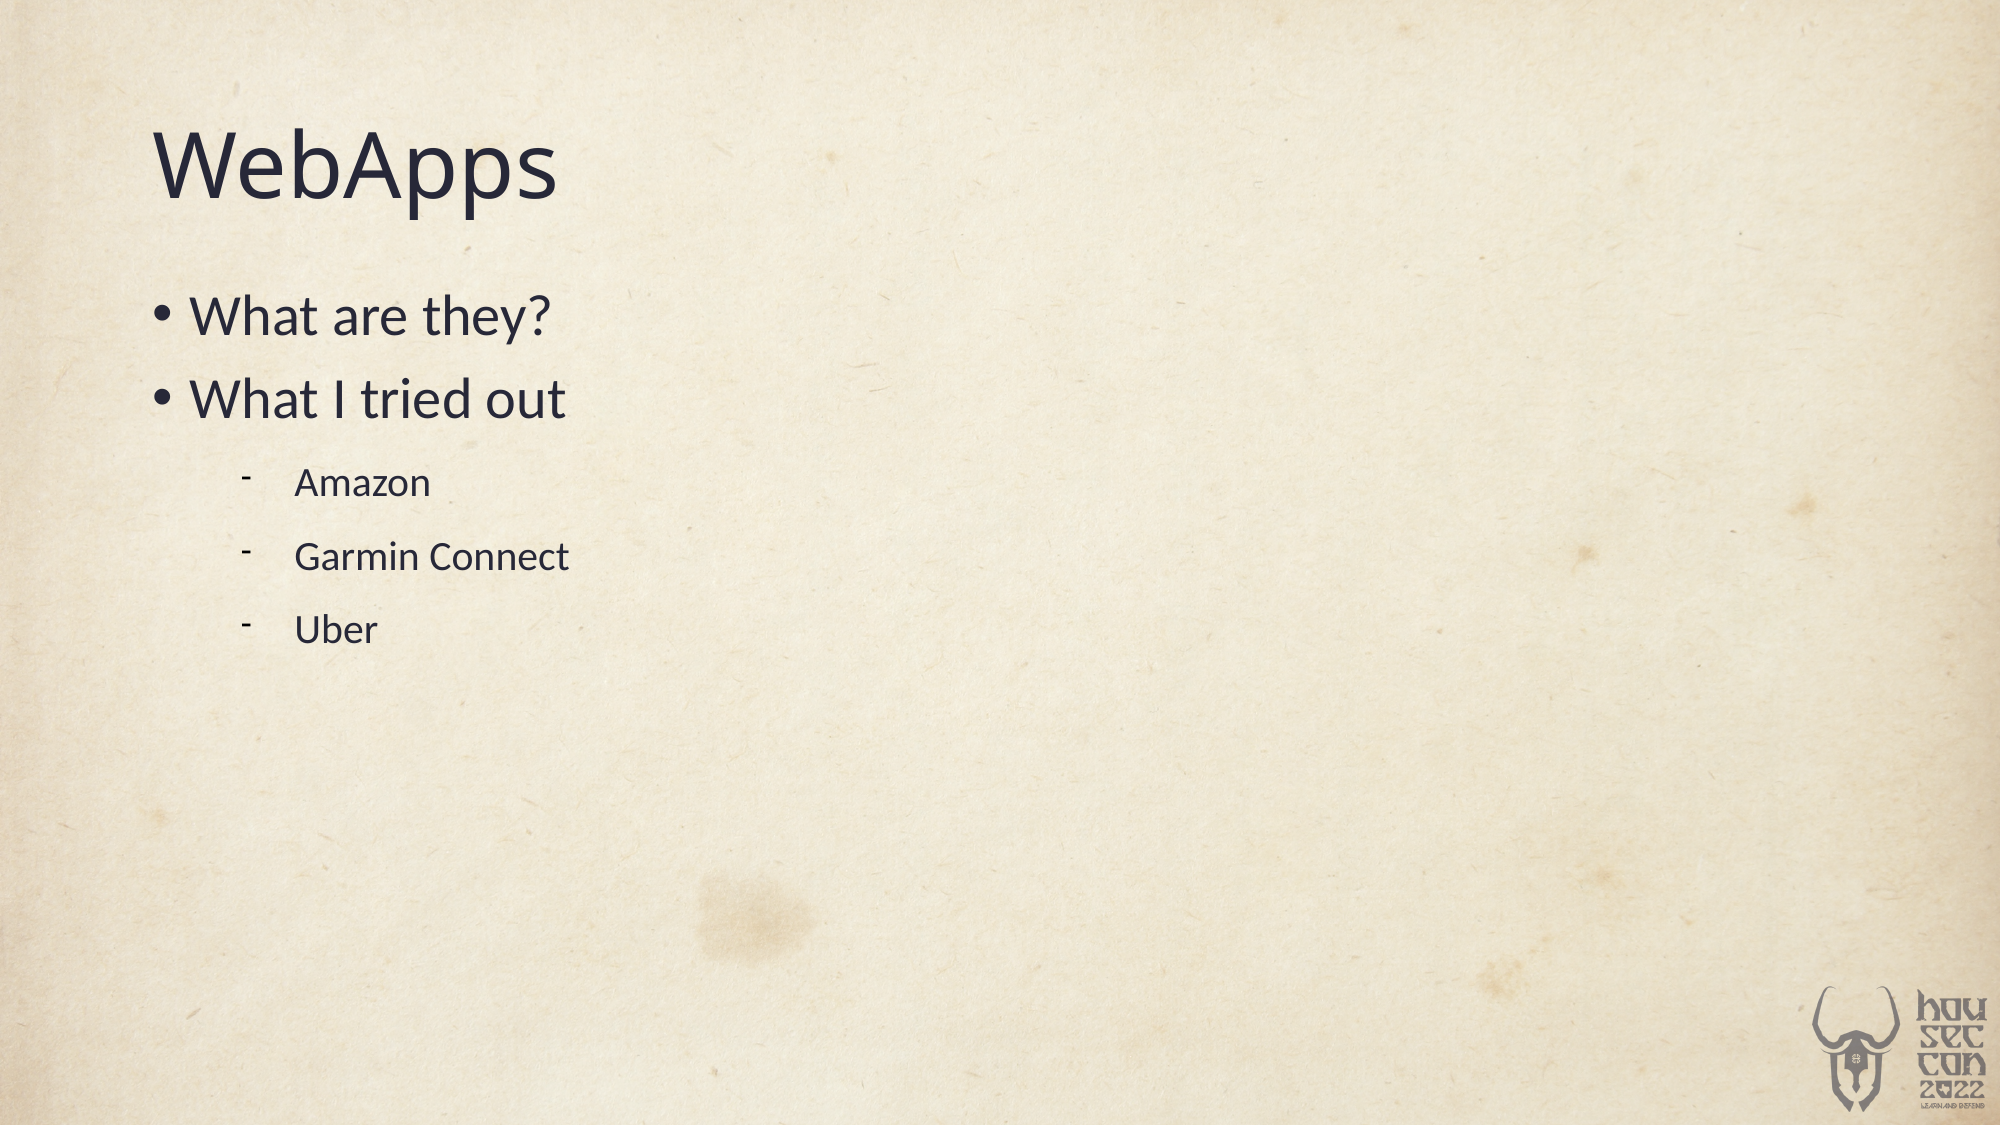

WebApps
What are they?
What I tried out
Amazon
Garmin Connect
Uber